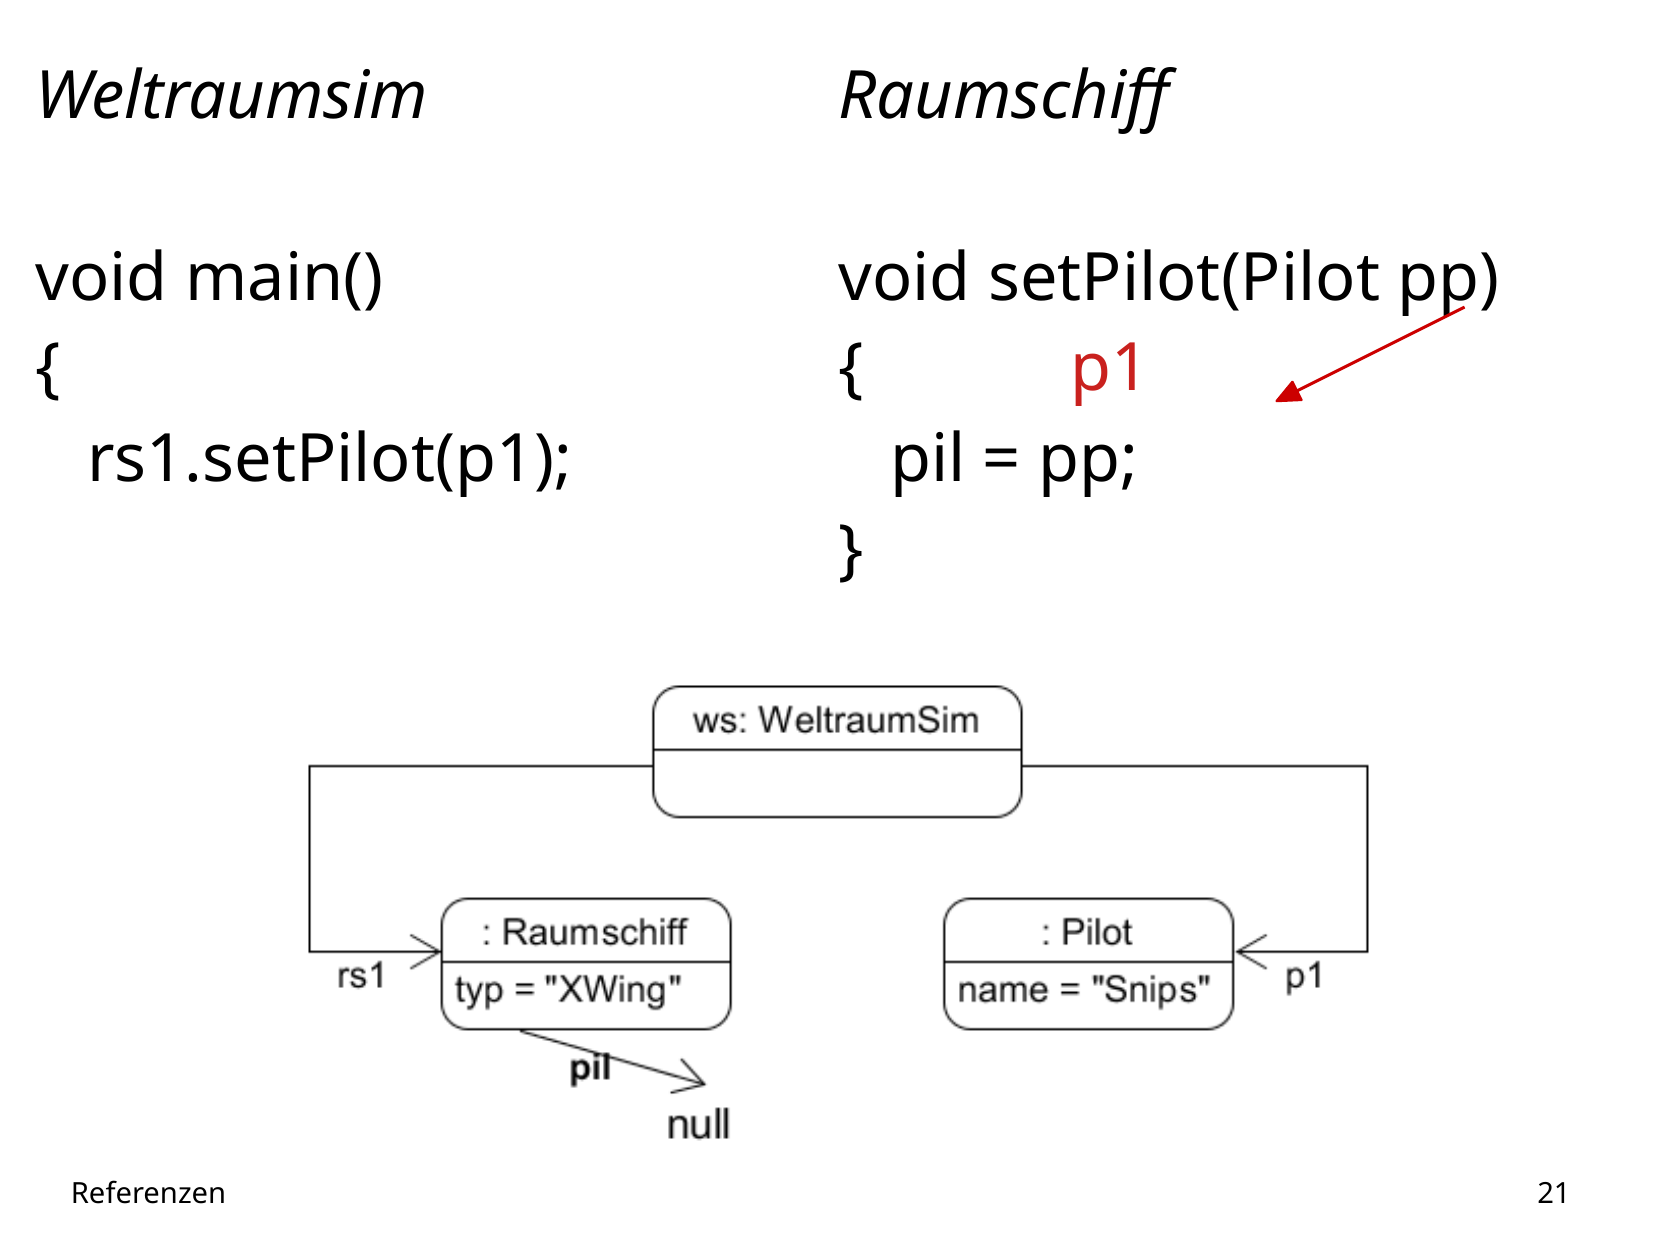

# Weltraumsim
void main()
{
 rs1.setPilot(p1);
Raumschiff
void setPilot(Pilot pp)
{ p1
 pil = pp;
}
Referenzen
21